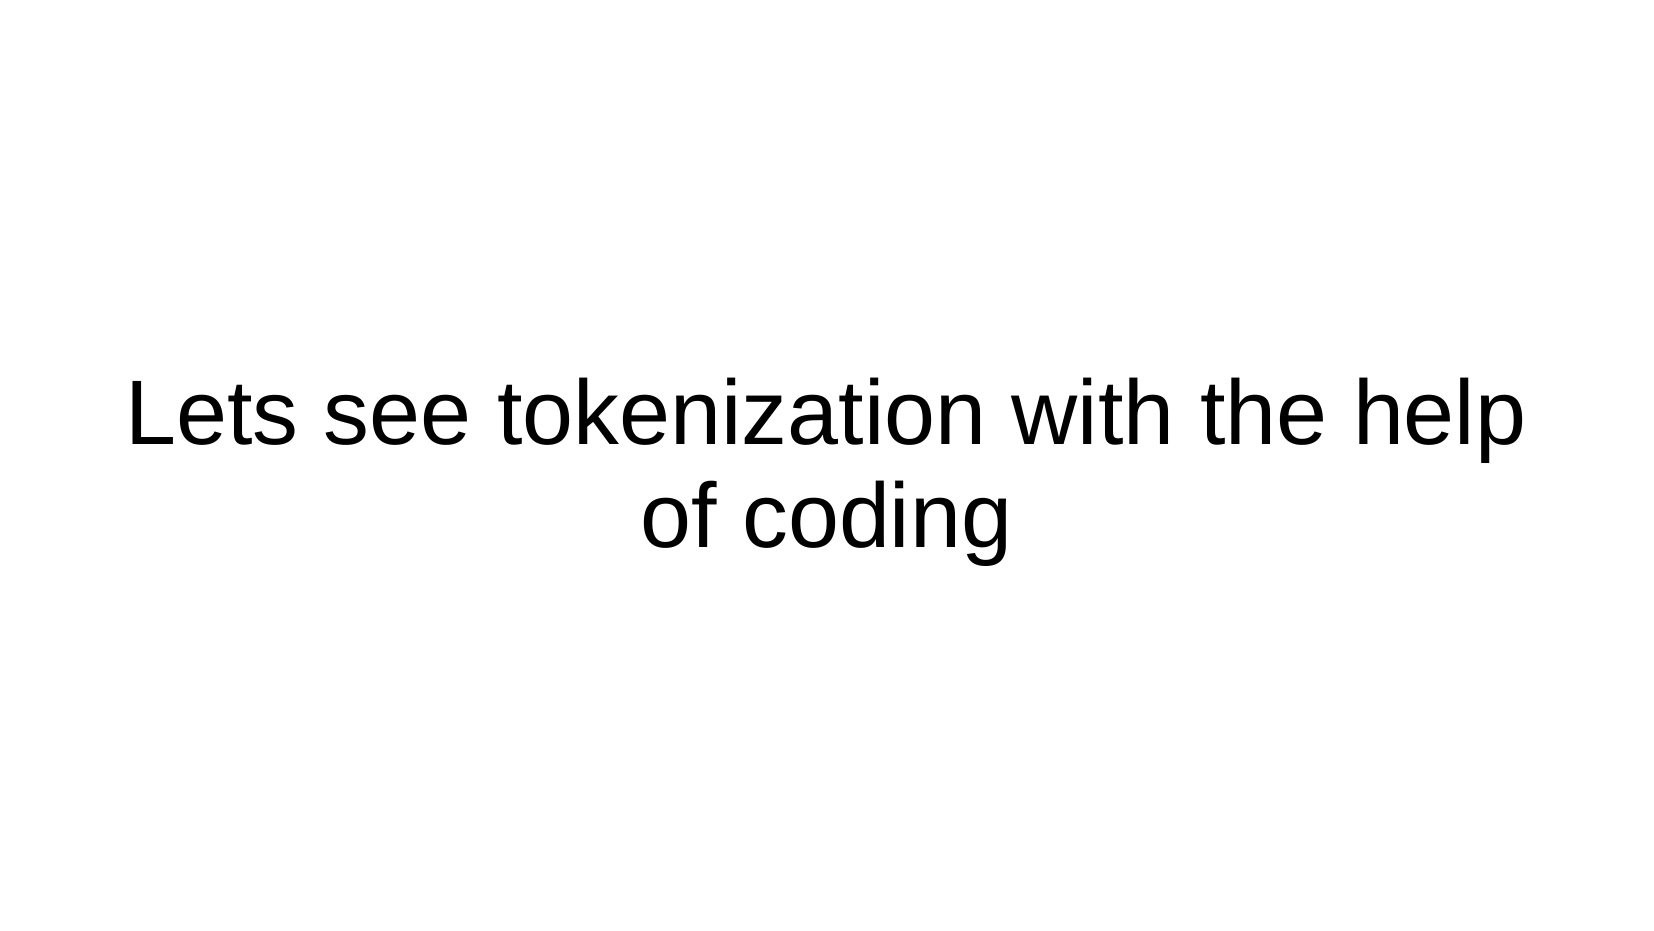

# Lets see tokenization with the help of coding